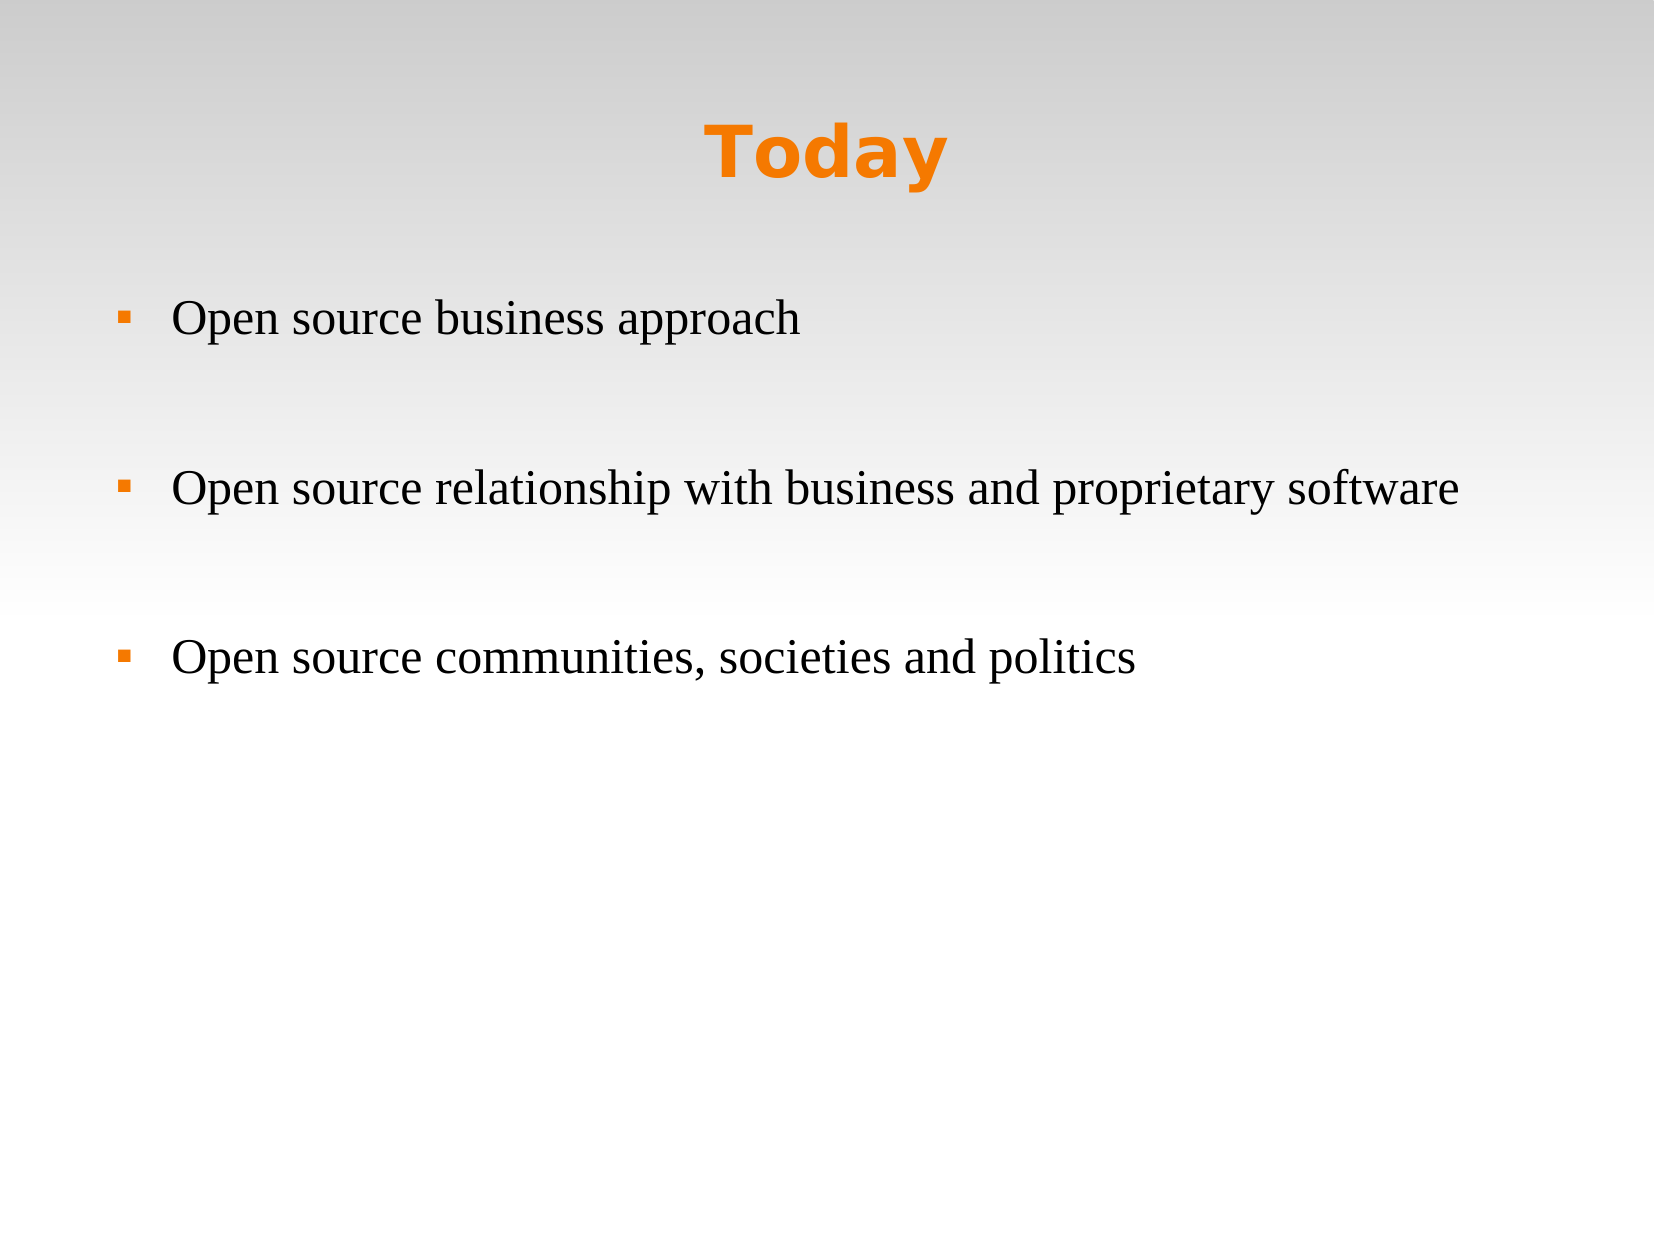

# Today
Open source business approach
Open source relationship with business and proprietary software
Open source communities, societies and politics